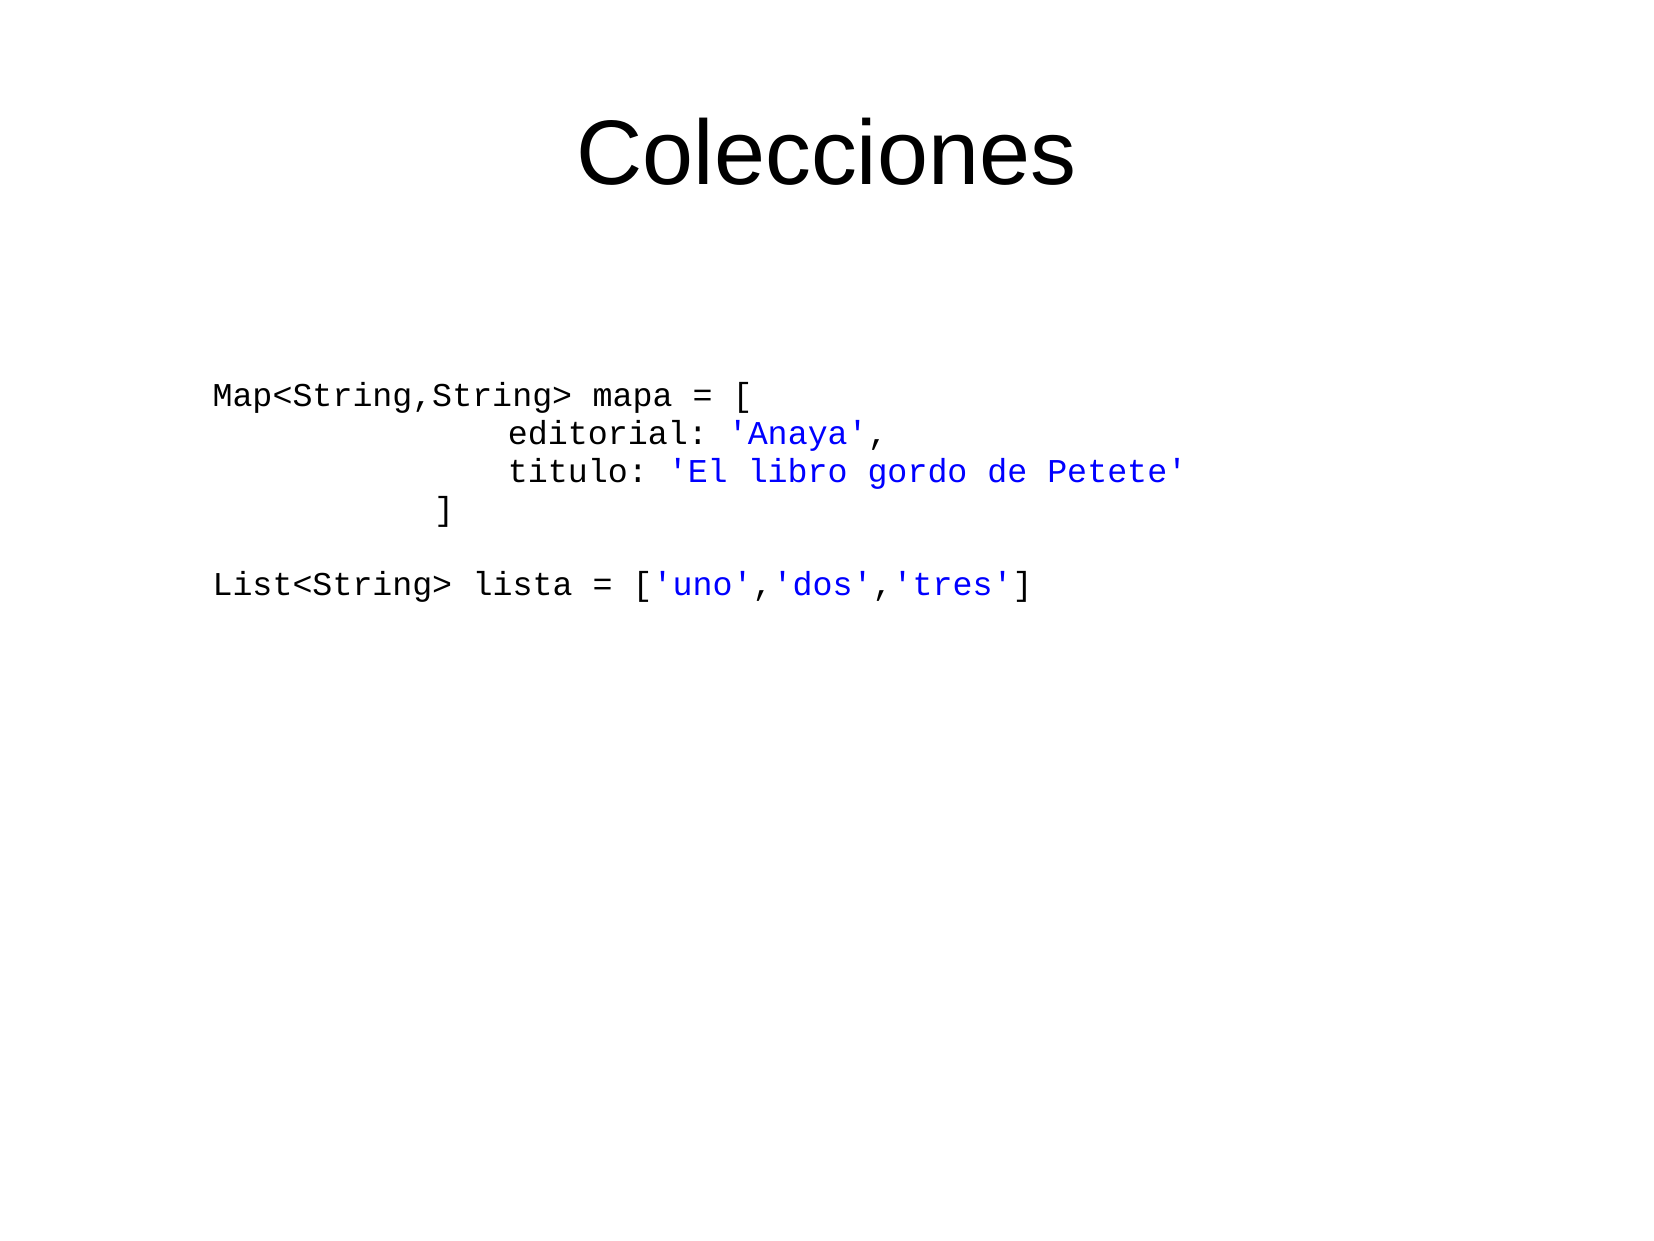

# Colecciones
Map<String,String> mapa = [
				editorial: 'Anaya',
				titulo: 'El libro gordo de Petete'
			]
List<String> lista = ['uno','dos','tres']